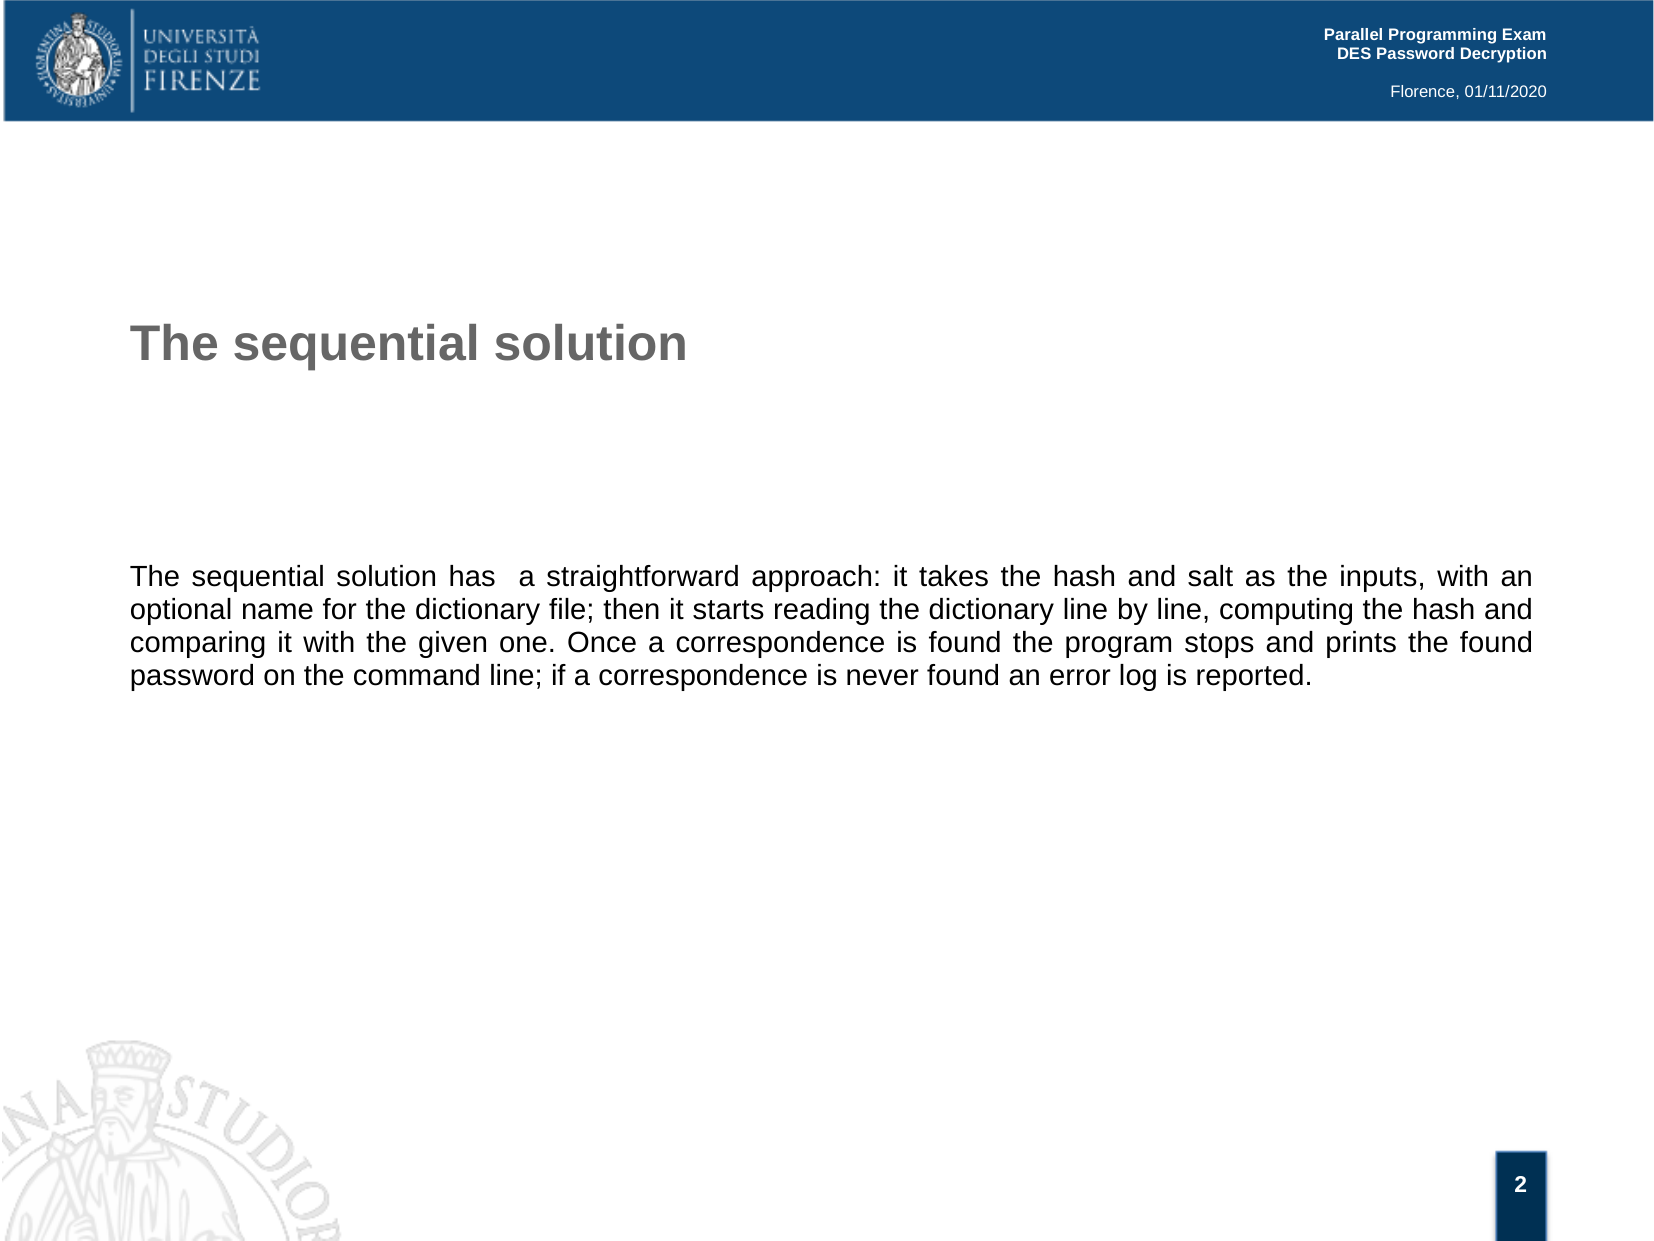

Parallel Programming Exam
DES Password Decryption
Florence, 01/11/2020
The sequential solution
The sequential solution has a straightforward approach: it takes the hash and salt as the inputs, with an optional name for the dictionary file; then it starts reading the dictionary line by line, computing the hash and comparing it with the given one. Once a correspondence is found the program stops and prints the found password on the command line; if a correspondence is never found an error log is reported.
2